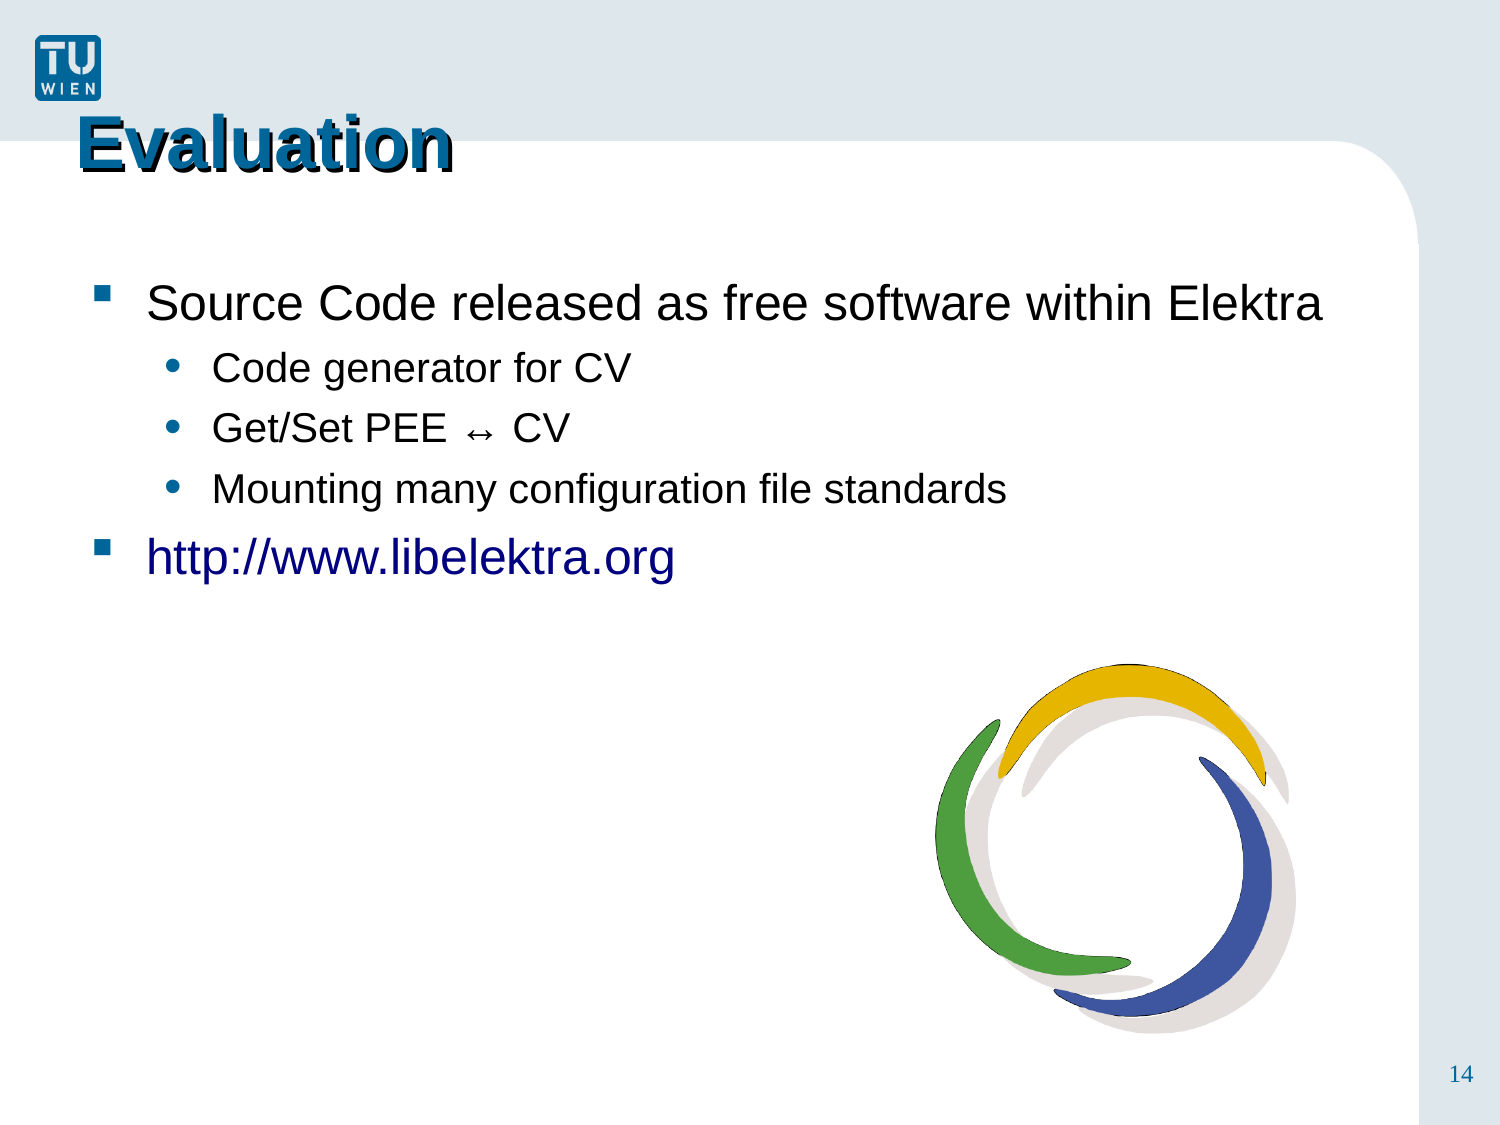

# Evaluation
Source Code released as free software within Elektra
Code generator for CV
Get/Set PEE ↔ CV
Mounting many configuration file standards
http://www.libelektra.org
14